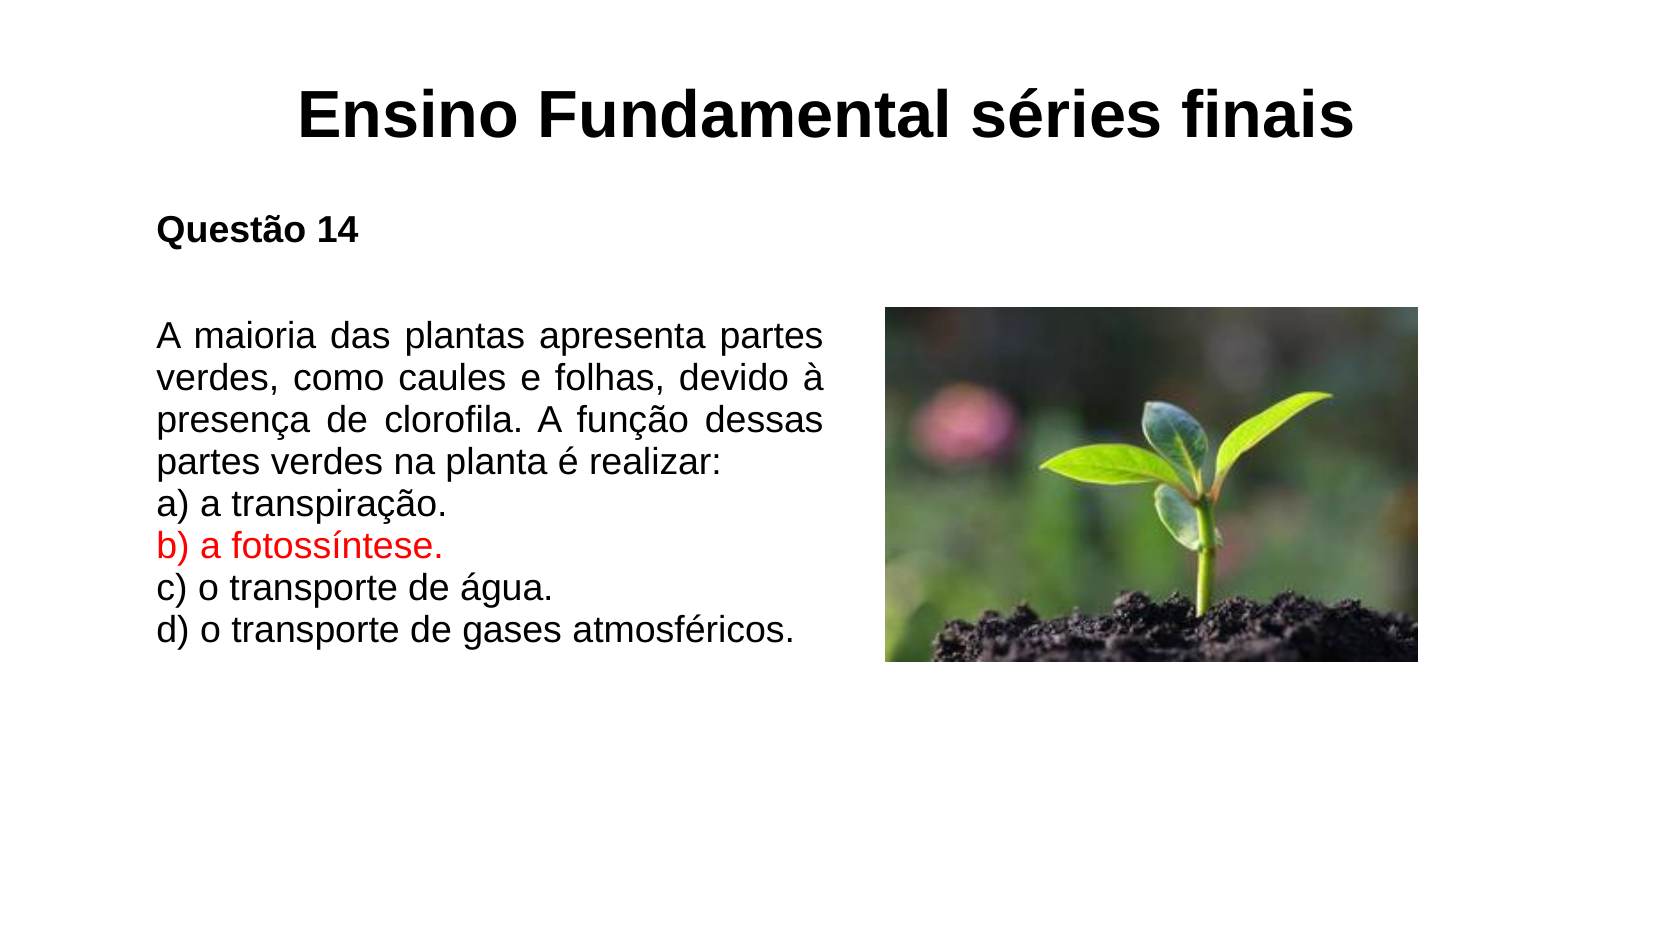

# Ensino Fundamental séries finais
Questão 14
A maioria das plantas apresenta partes verdes, como caules e folhas, devido à presença de clorofila. A função dessas partes verdes na planta é realizar:
a) a transpiração.
b) a fotossíntese.
c) o transporte de água.
d) o transporte de gases atmosféricos.